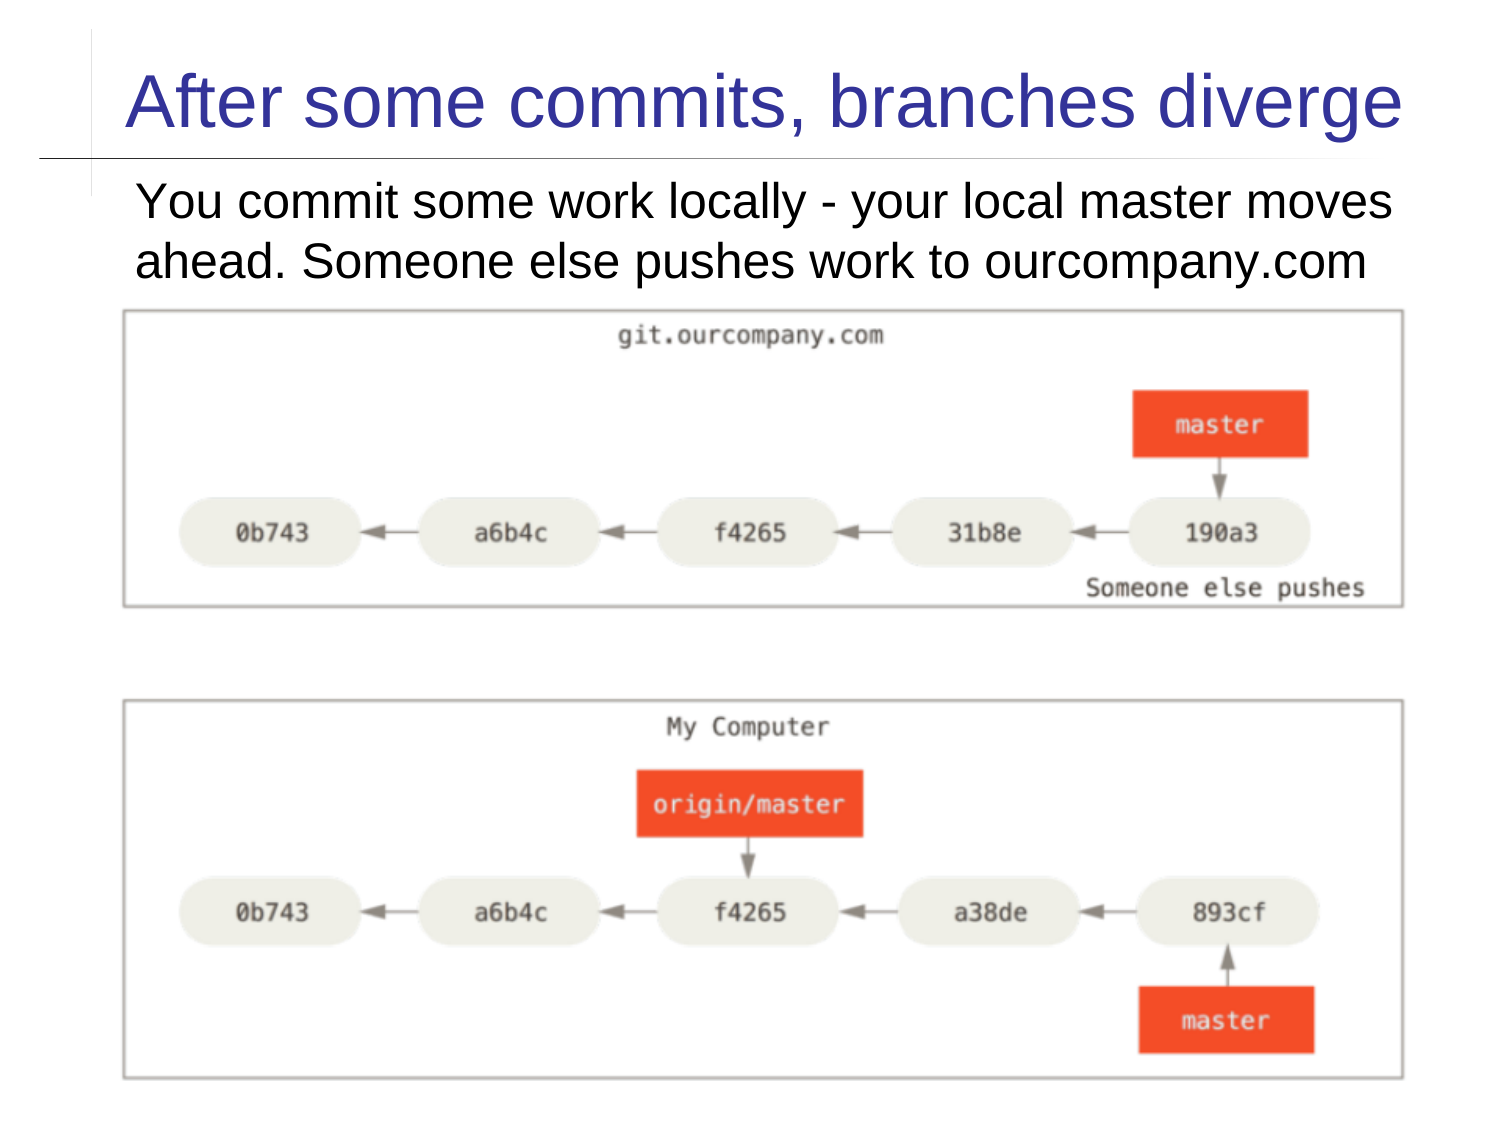

# After some commits, branches diverge
You commit some work locally - your local master moves ahead. Someone else pushes work to ourcompany.com